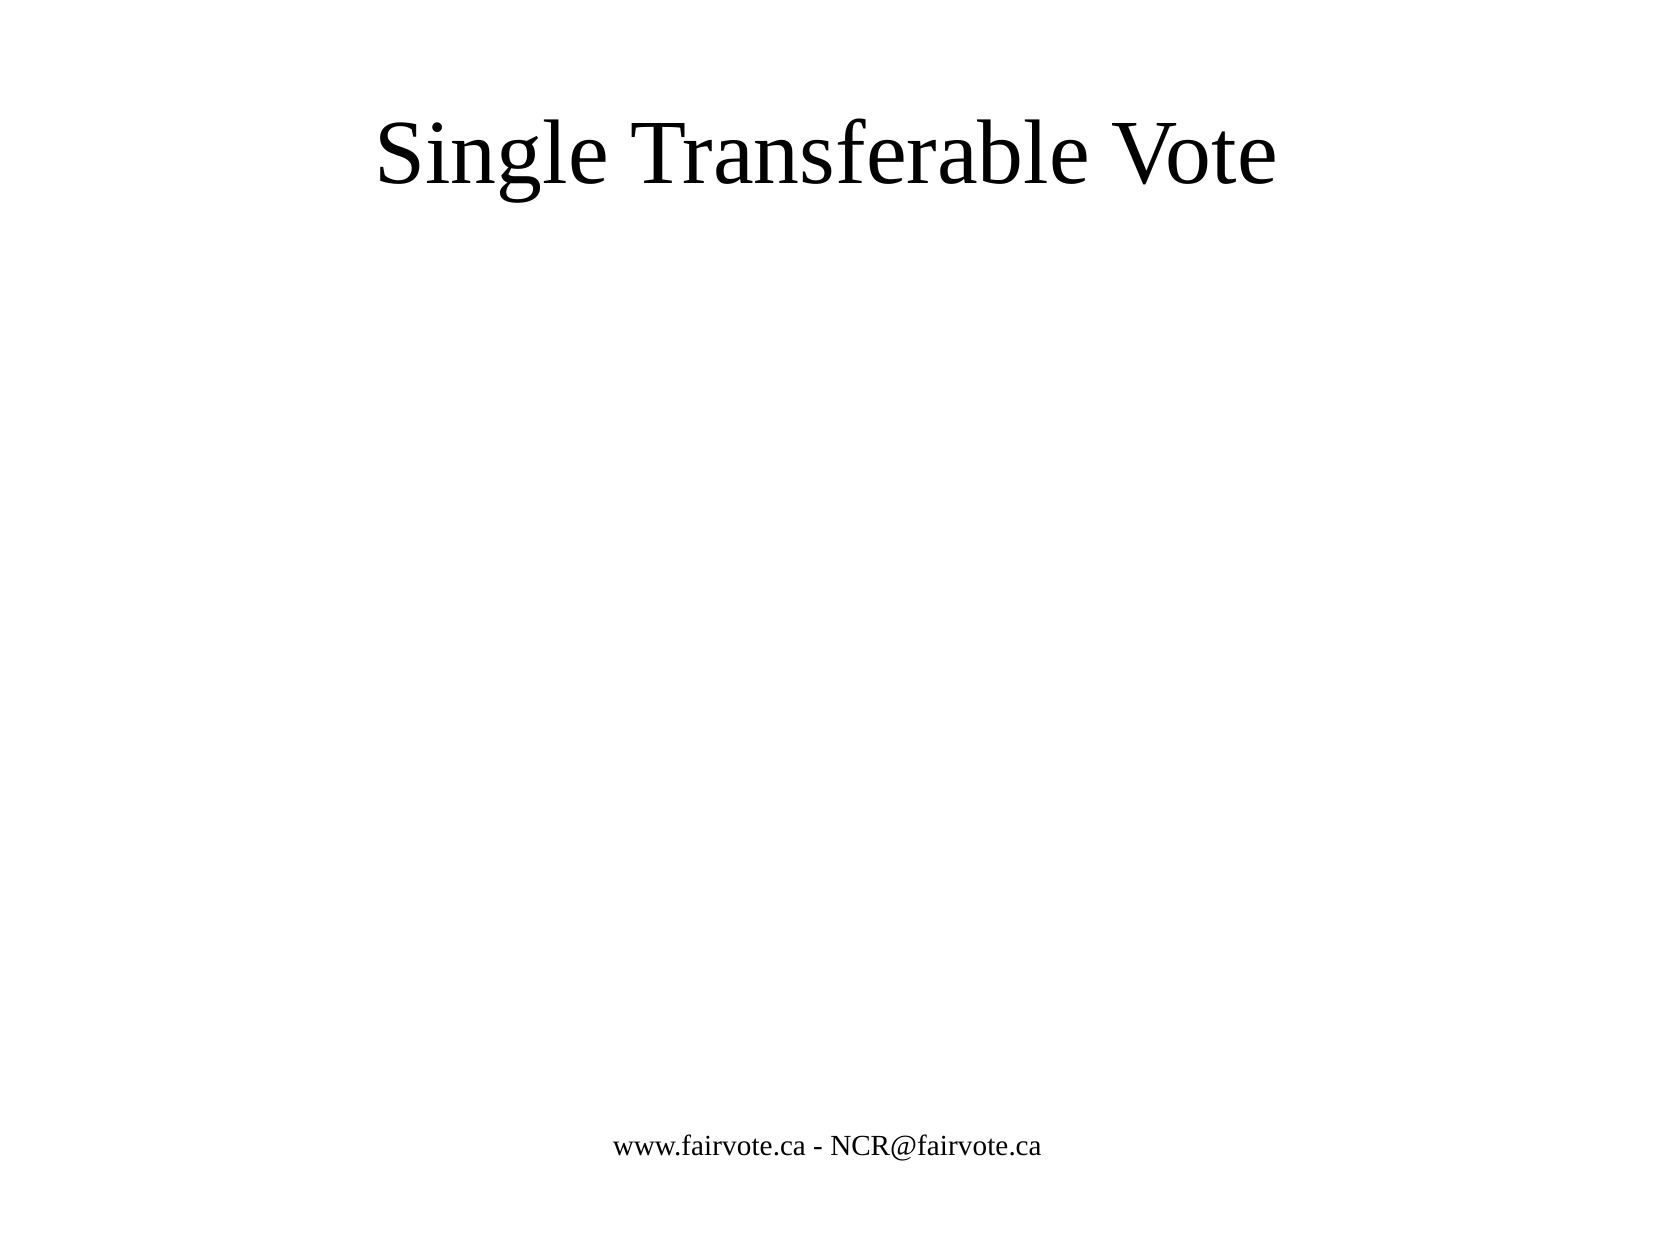

# Single Transferable Vote
www.fairvote.ca - NCR@fairvote.ca